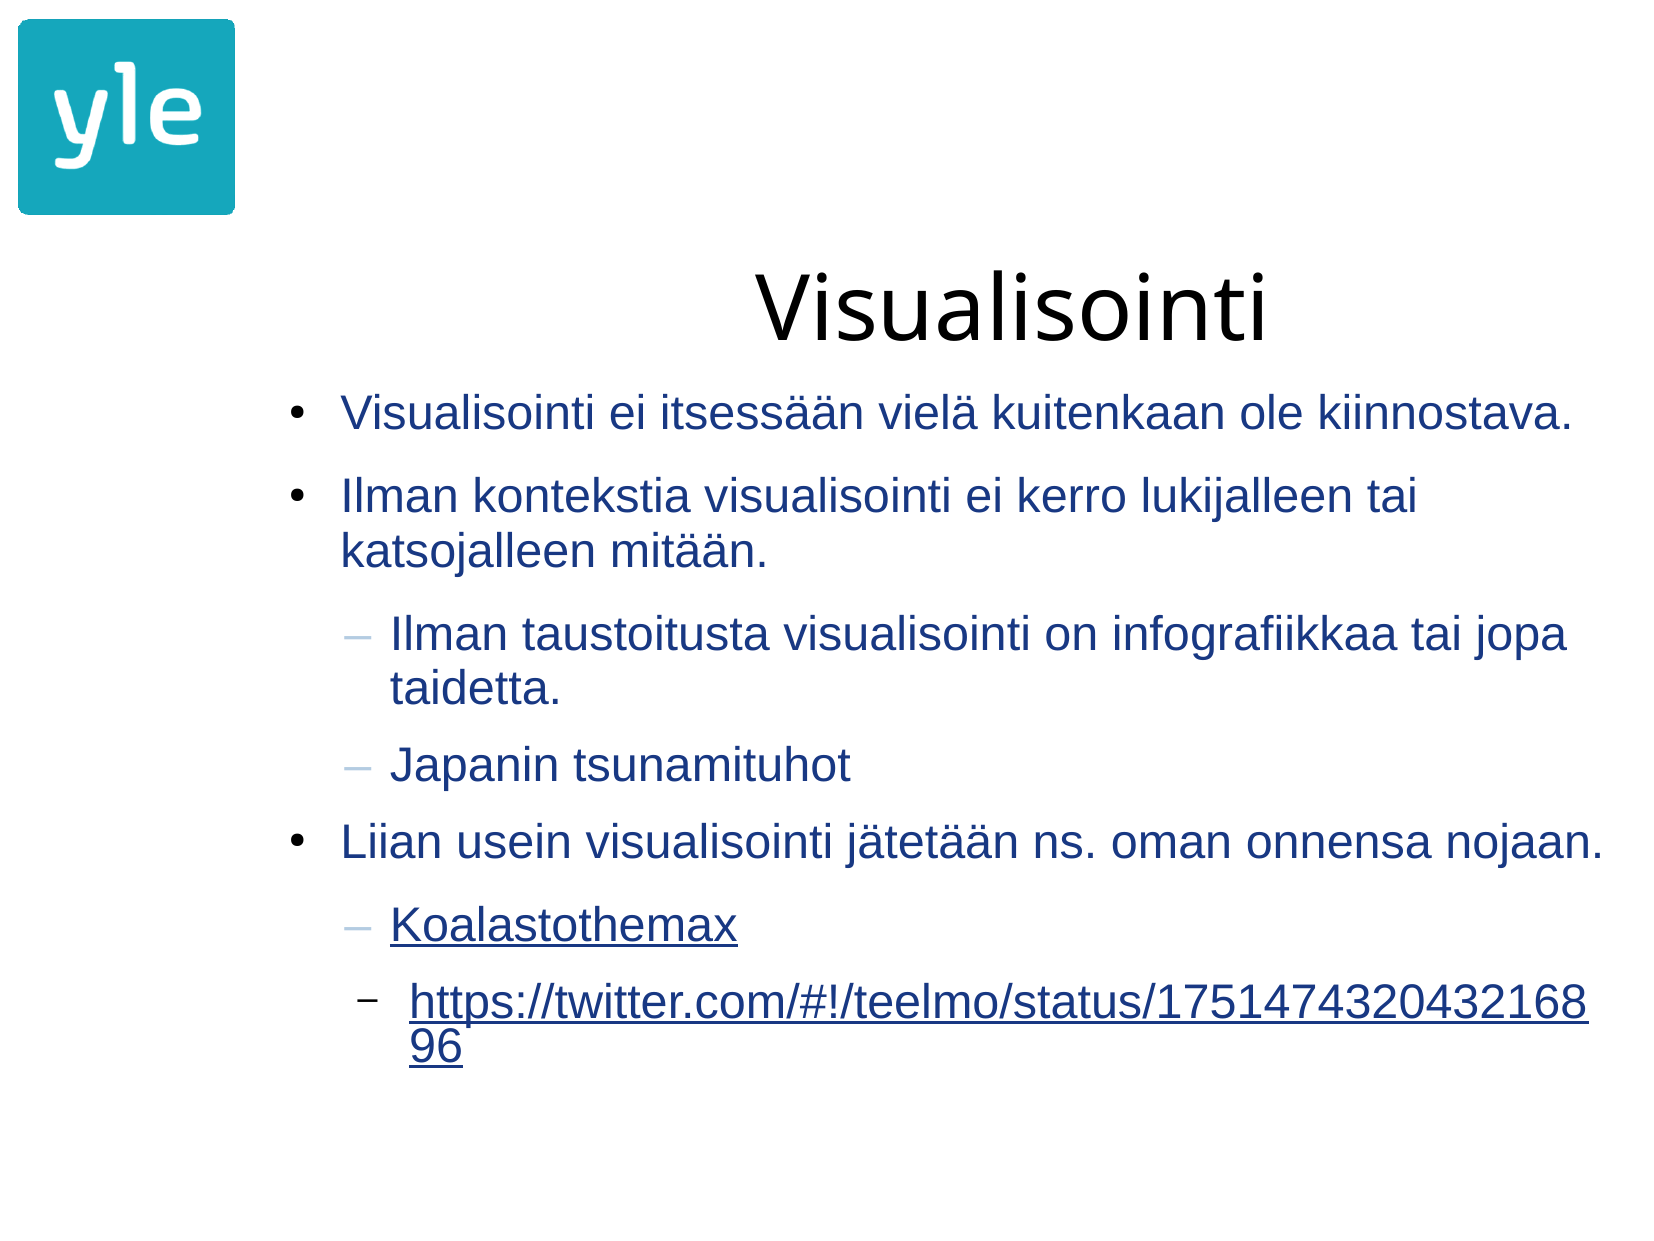

# Visualisointi
Visualisointi ei itsessään vielä kuitenkaan ole kiinnostava.
Ilman kontekstia visualisointi ei kerro lukijalleen tai katsojalleen mitään.
Ilman taustoitusta visualisointi on infografiikkaa tai jopa taidetta.
Japanin tsunamituhot
Liian usein visualisointi jätetään ns. oman onnensa nojaan.
Koalastothemax
https://twitter.com/#!/teelmo/status/175147432043216896